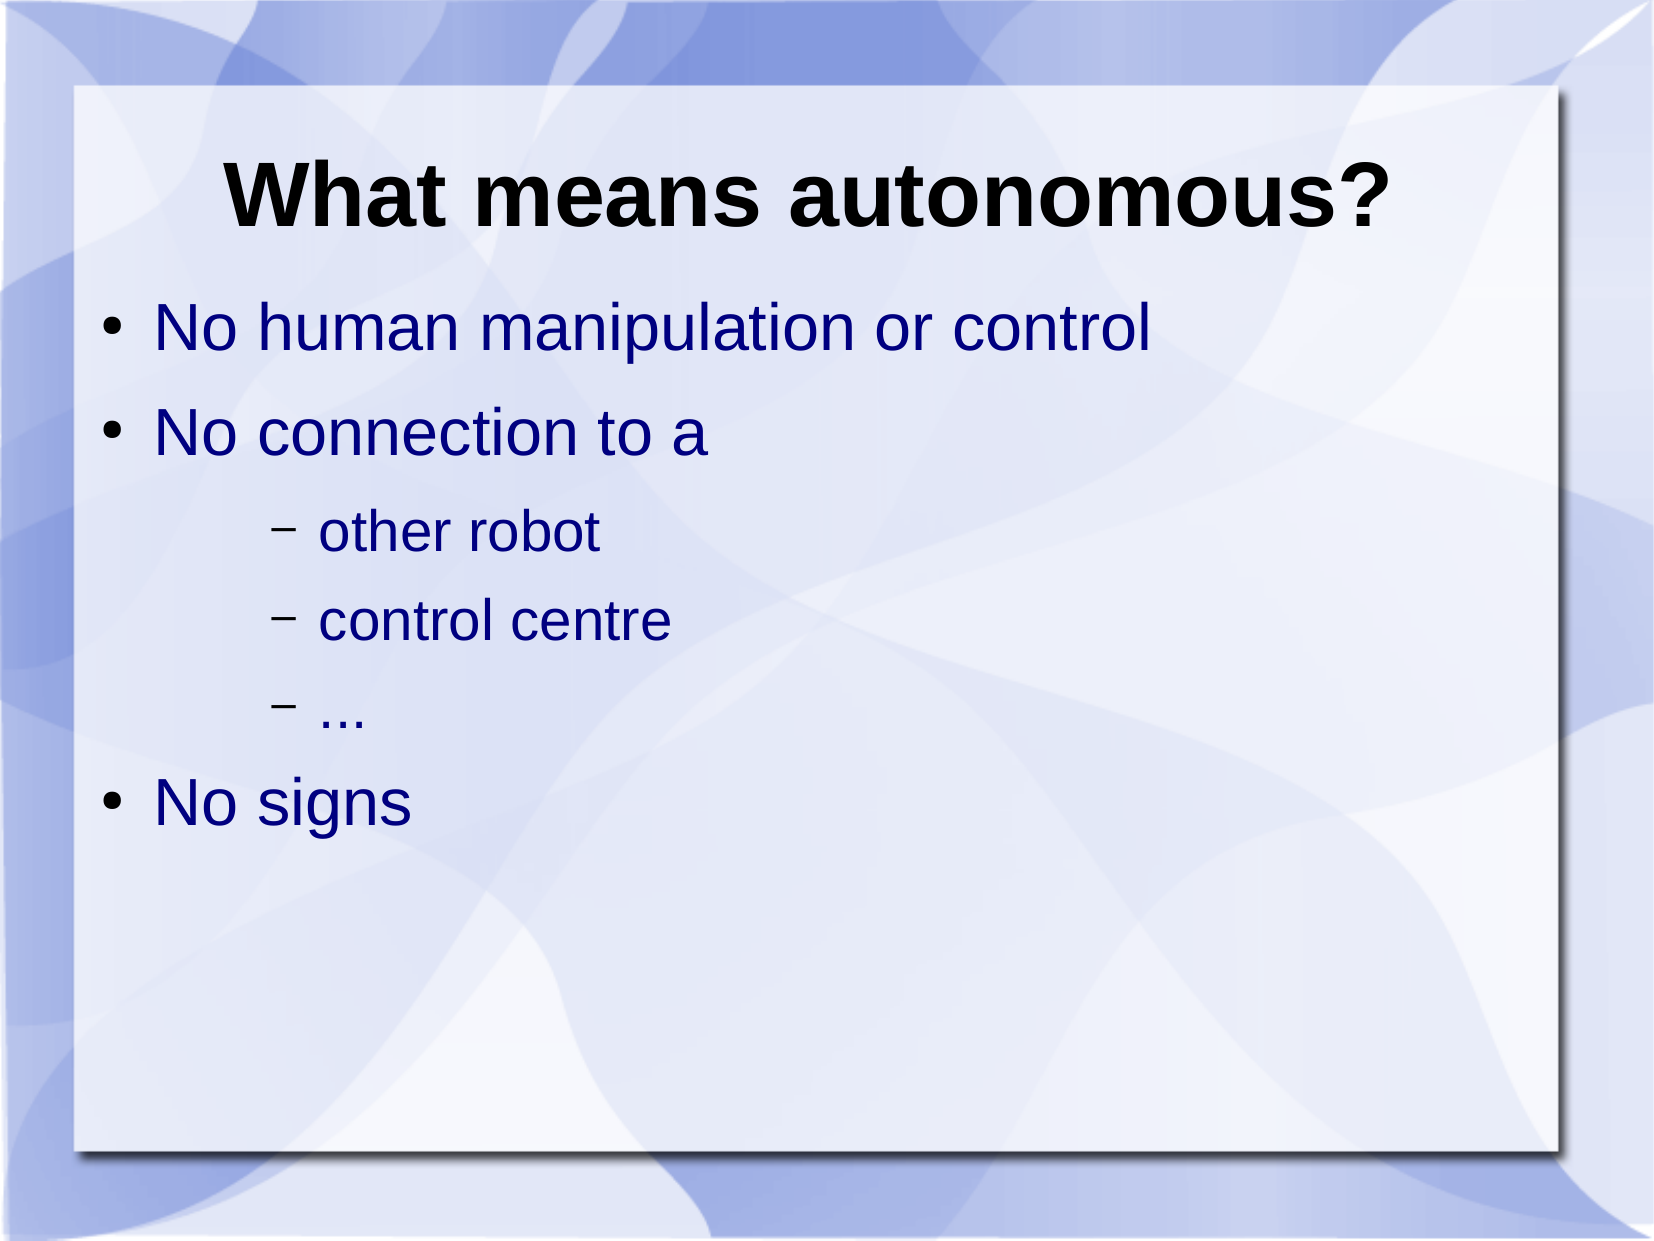

# What means autonomous?
No human manipulation or control
No connection to a
other robot
control centre
...
No signs